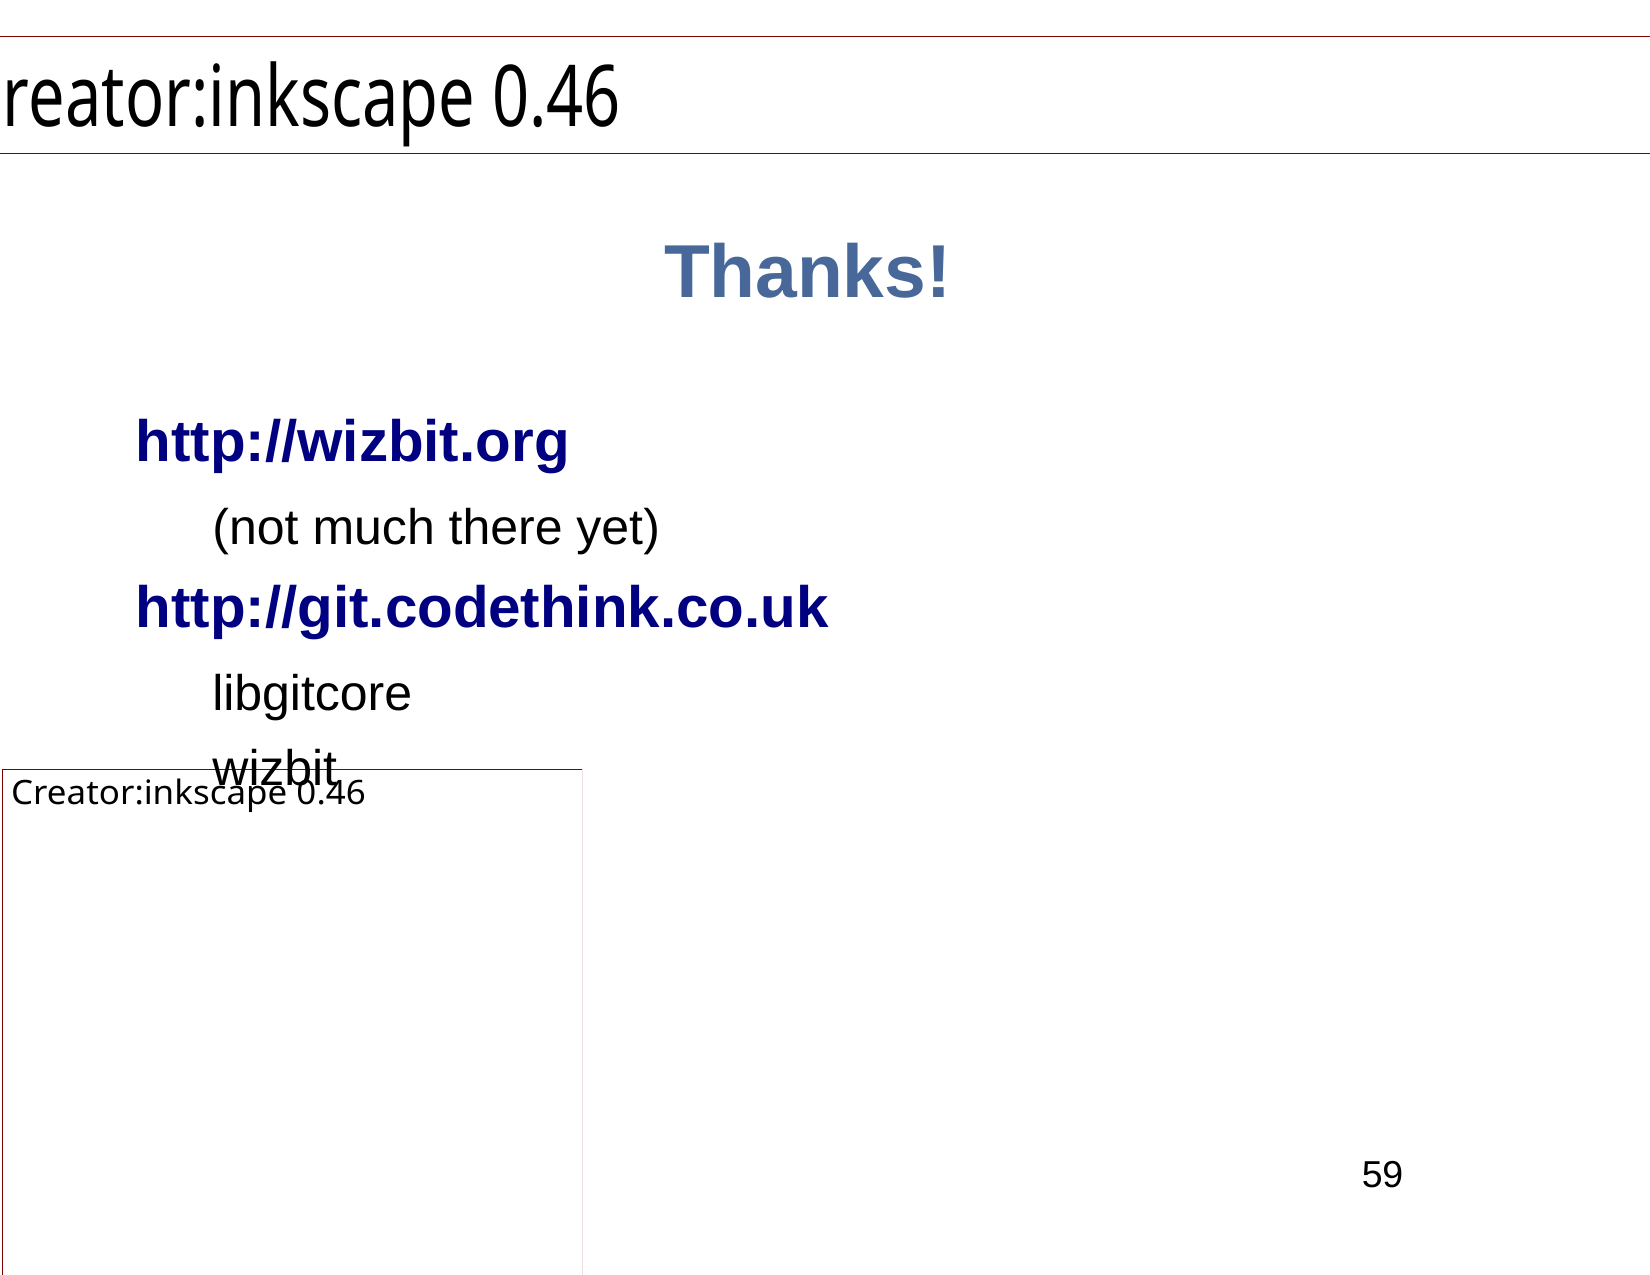

# Thanks!
http://wizbit.org
(not much there yet)
http://git.codethink.co.uk
libgitcore
wizbit